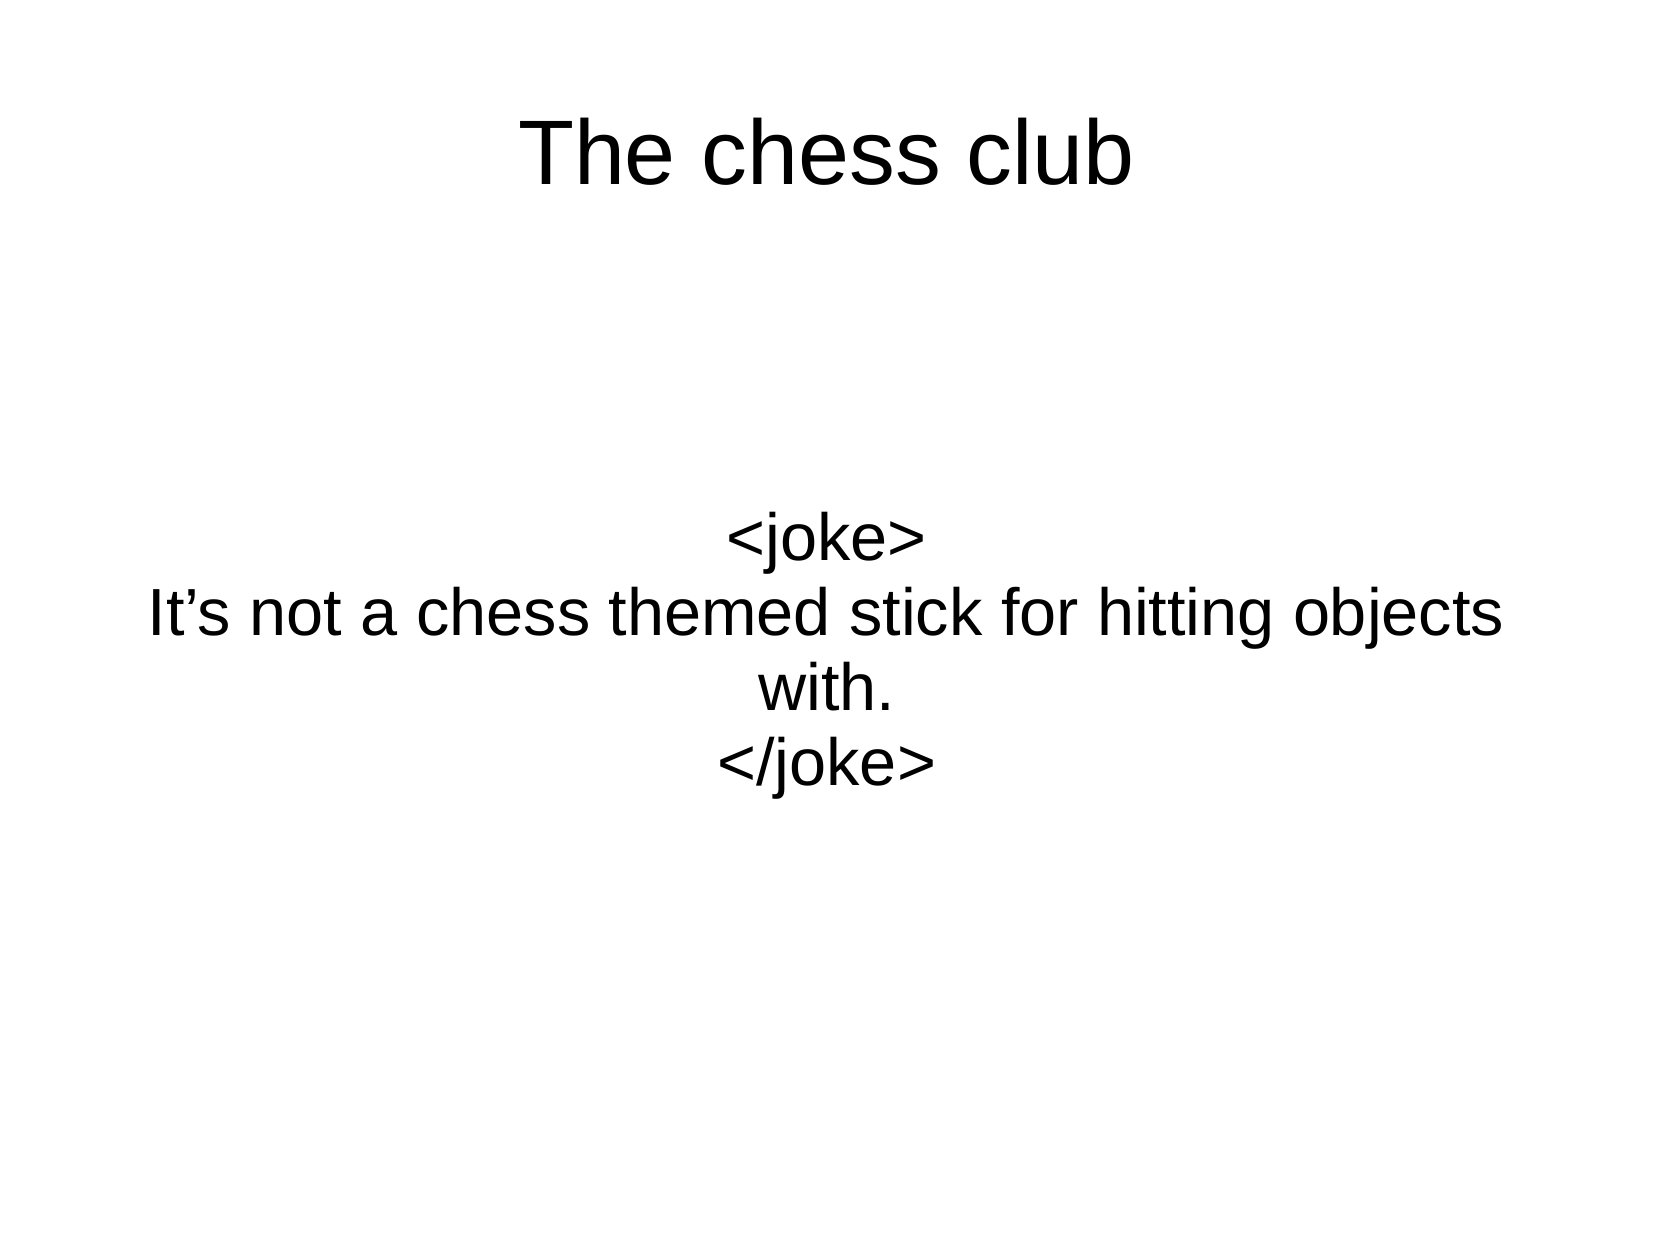

# The chess club
<joke>
It’s not a chess themed stick for hitting objects with.
</joke>